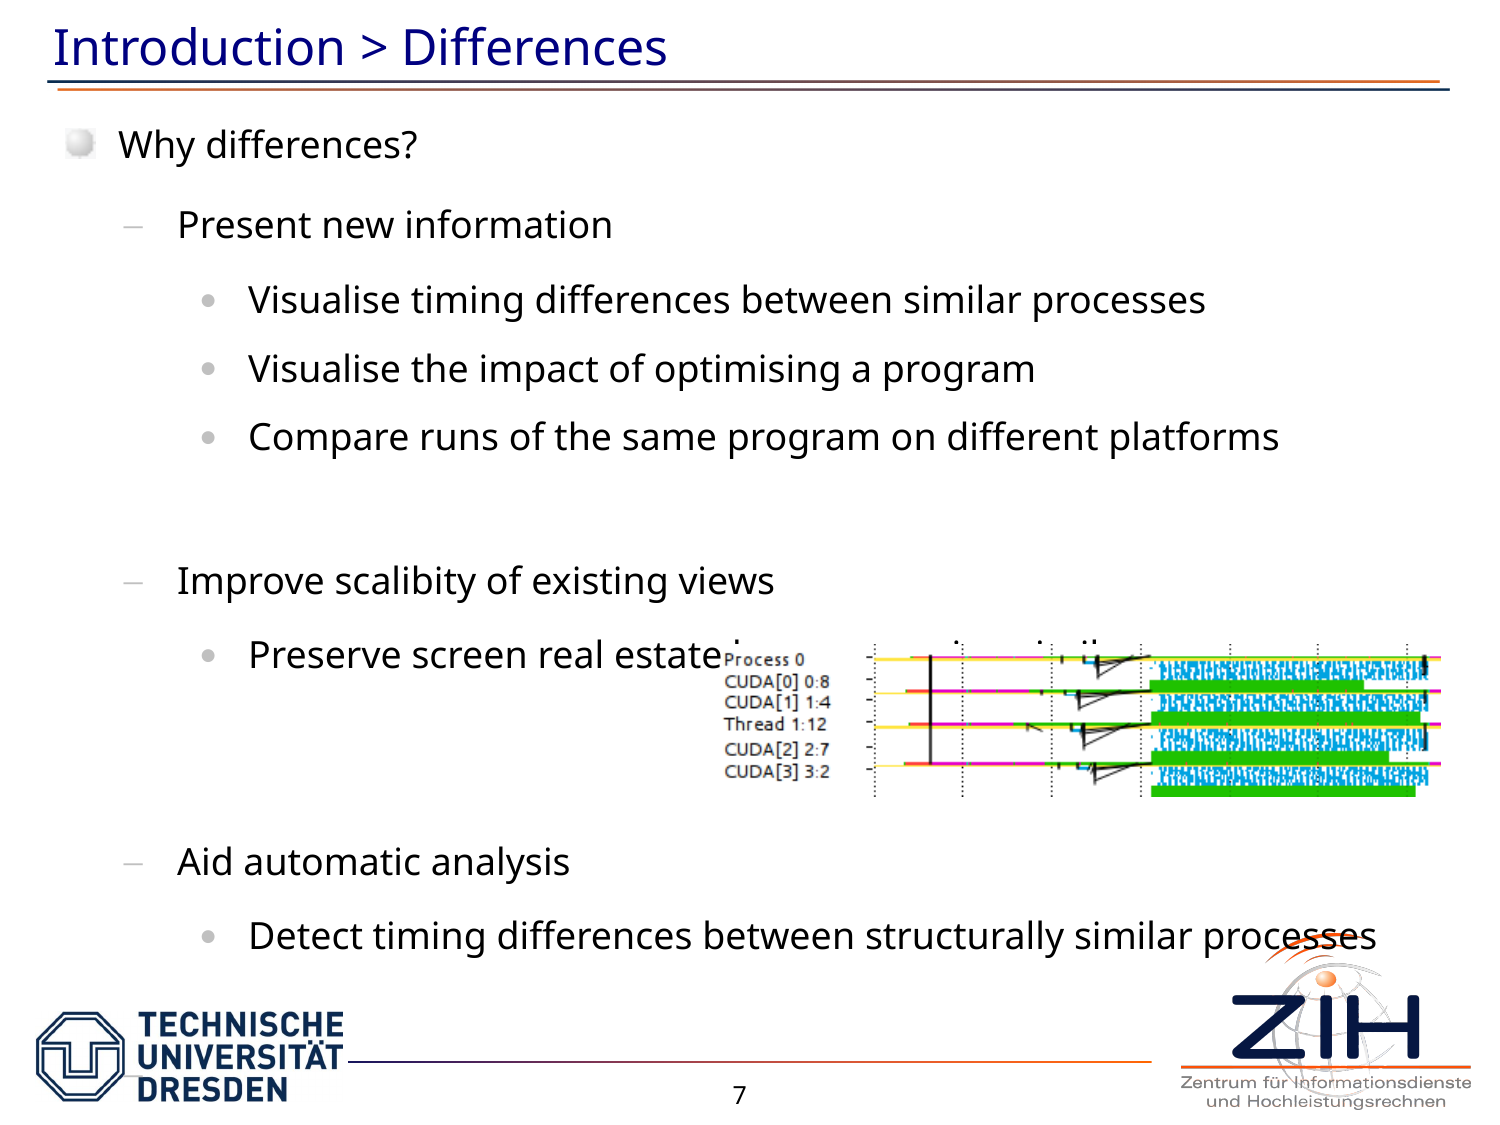

# Introduction > Differences
Why differences?
Present new information
Visualise timing differences between similar processes
Visualise the impact of optimising a program
Compare runs of the same program on different platforms
Improve scalibity of existing views
Preserve screen real estate by e.g. merging similar processes
Aid automatic analysis
Detect timing differences between structurally similar processes
7